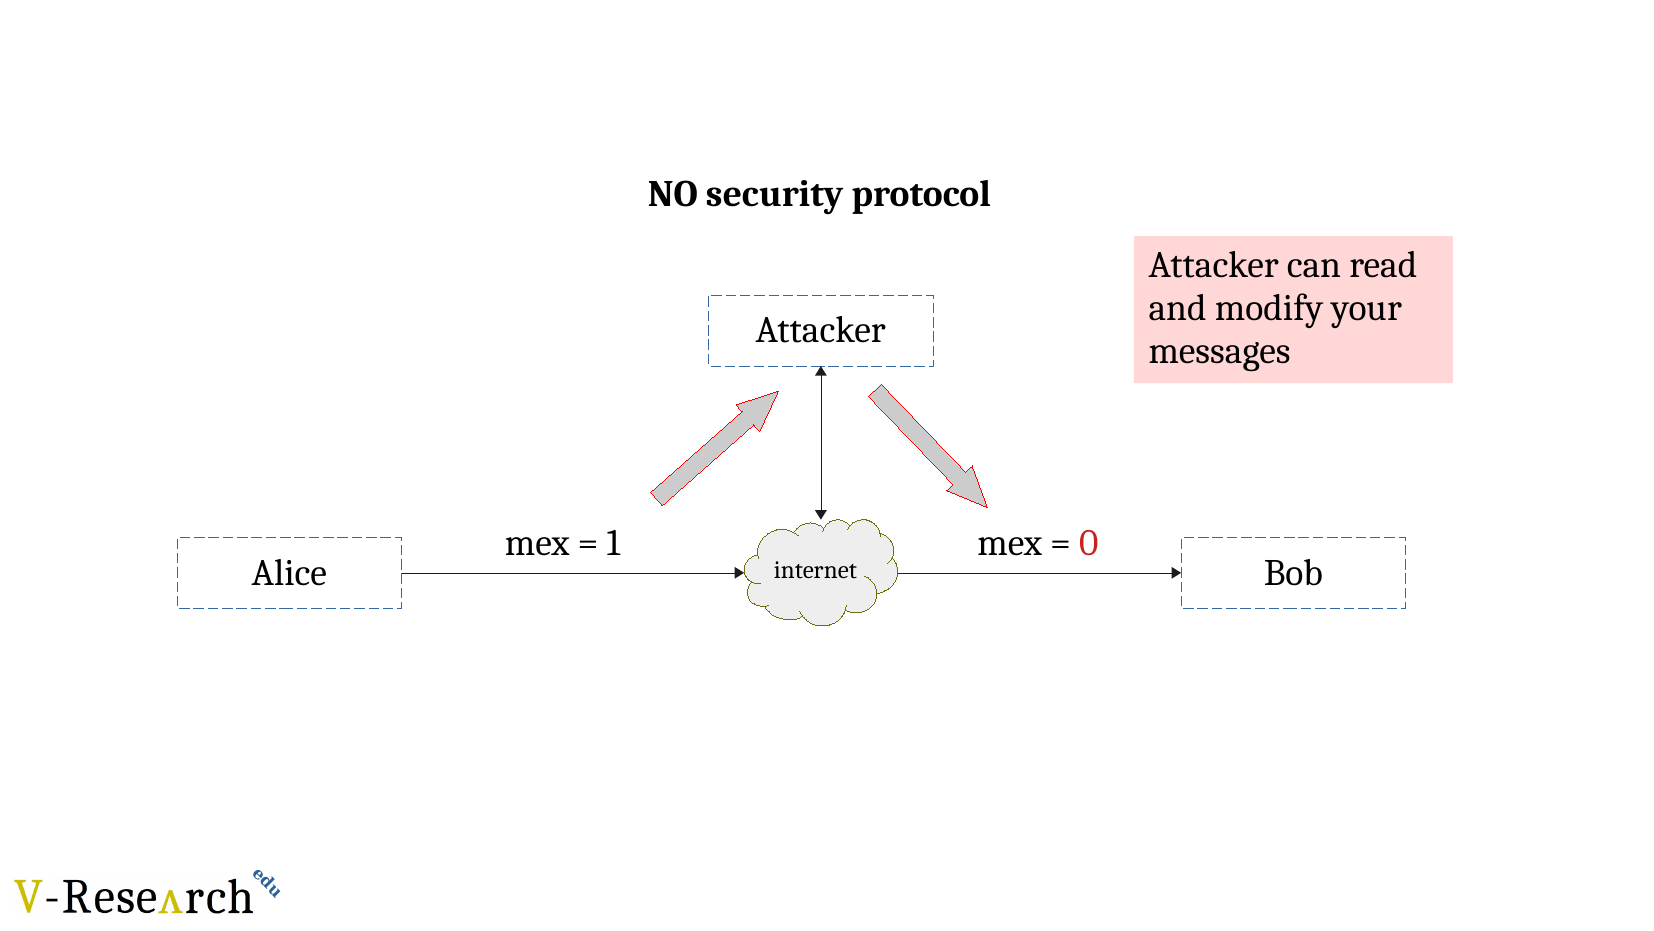

NO security protocol
Attacker can read and modify your messages
Attacker
mex = 1
mex = 0
internet
Alice
Bob
edu